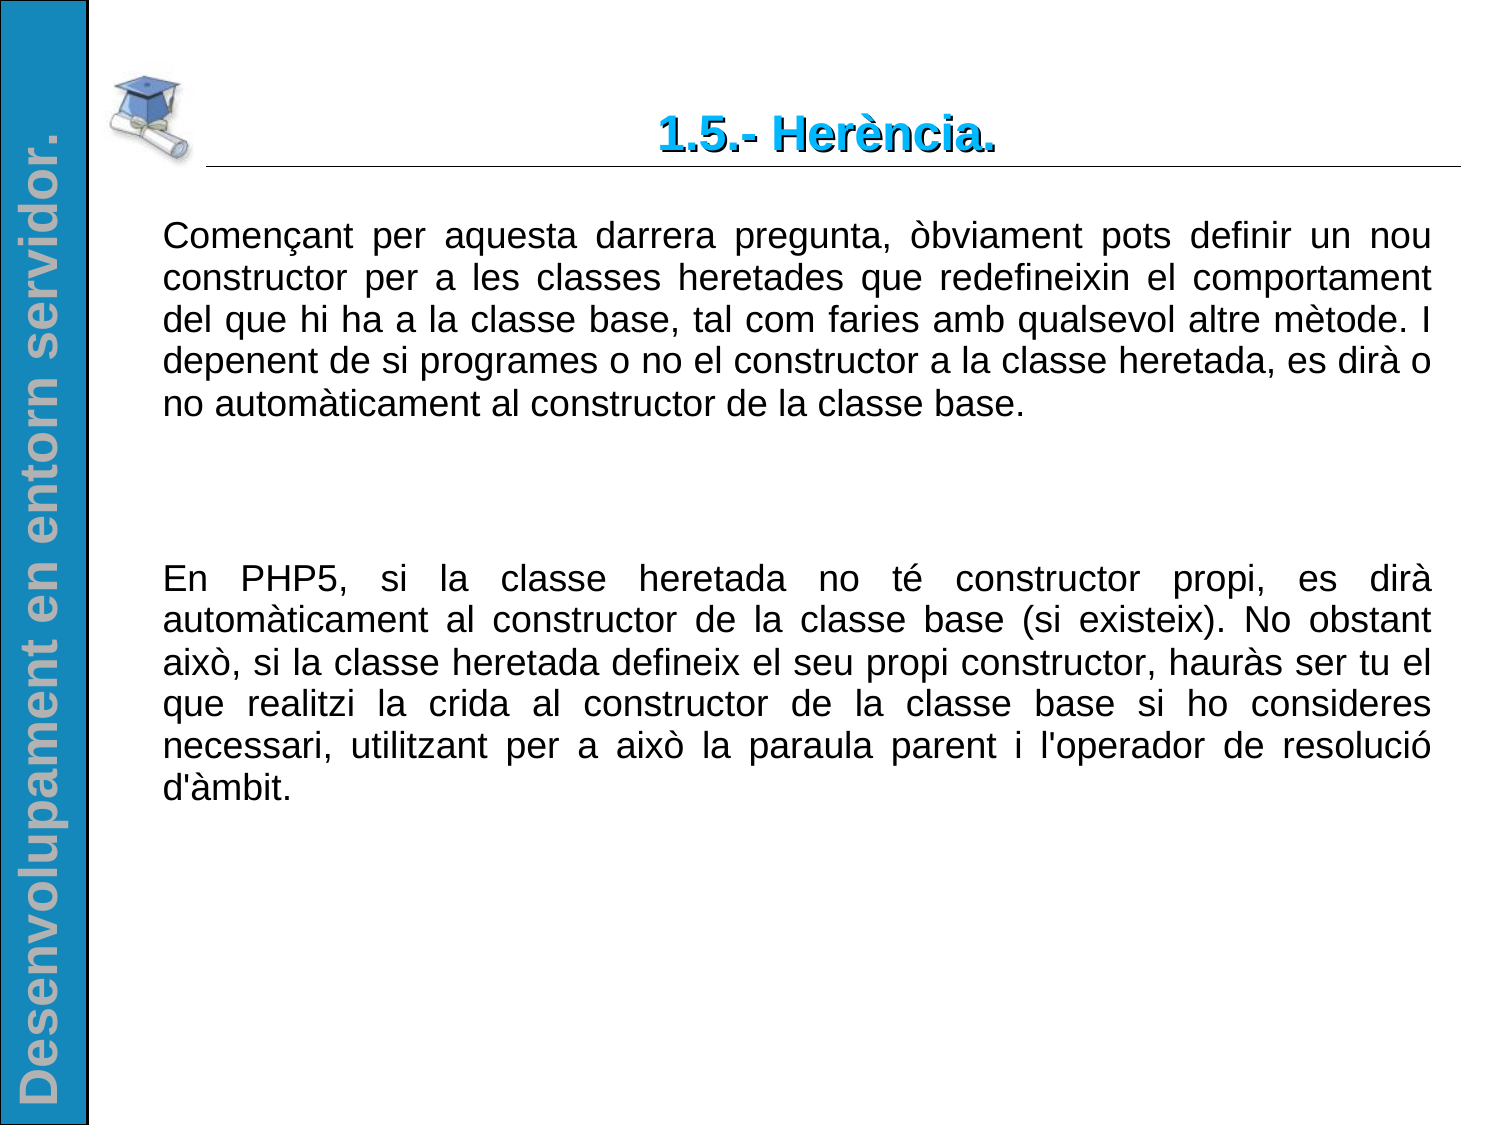

# 1.5.- Herència.
Començant per aquesta darrera pregunta, òbviament pots definir un nou constructor per a les classes heretades que redefineixin el comportament del que hi ha a la classe base, tal com faries amb qualsevol altre mètode. I depenent de si programes o no el constructor a la classe heretada, es dirà o no automàticament al constructor de la classe base.
En PHP5, si la classe heretada no té constructor propi, es dirà automàticament al constructor de la classe base (si existeix). No obstant això, si la classe heretada defineix el seu propi constructor, hauràs ser tu el que realitzi la crida al constructor de la classe base si ho consideres necessari, utilitzant per a això la paraula parent i l'operador de resolució d'àmbit.